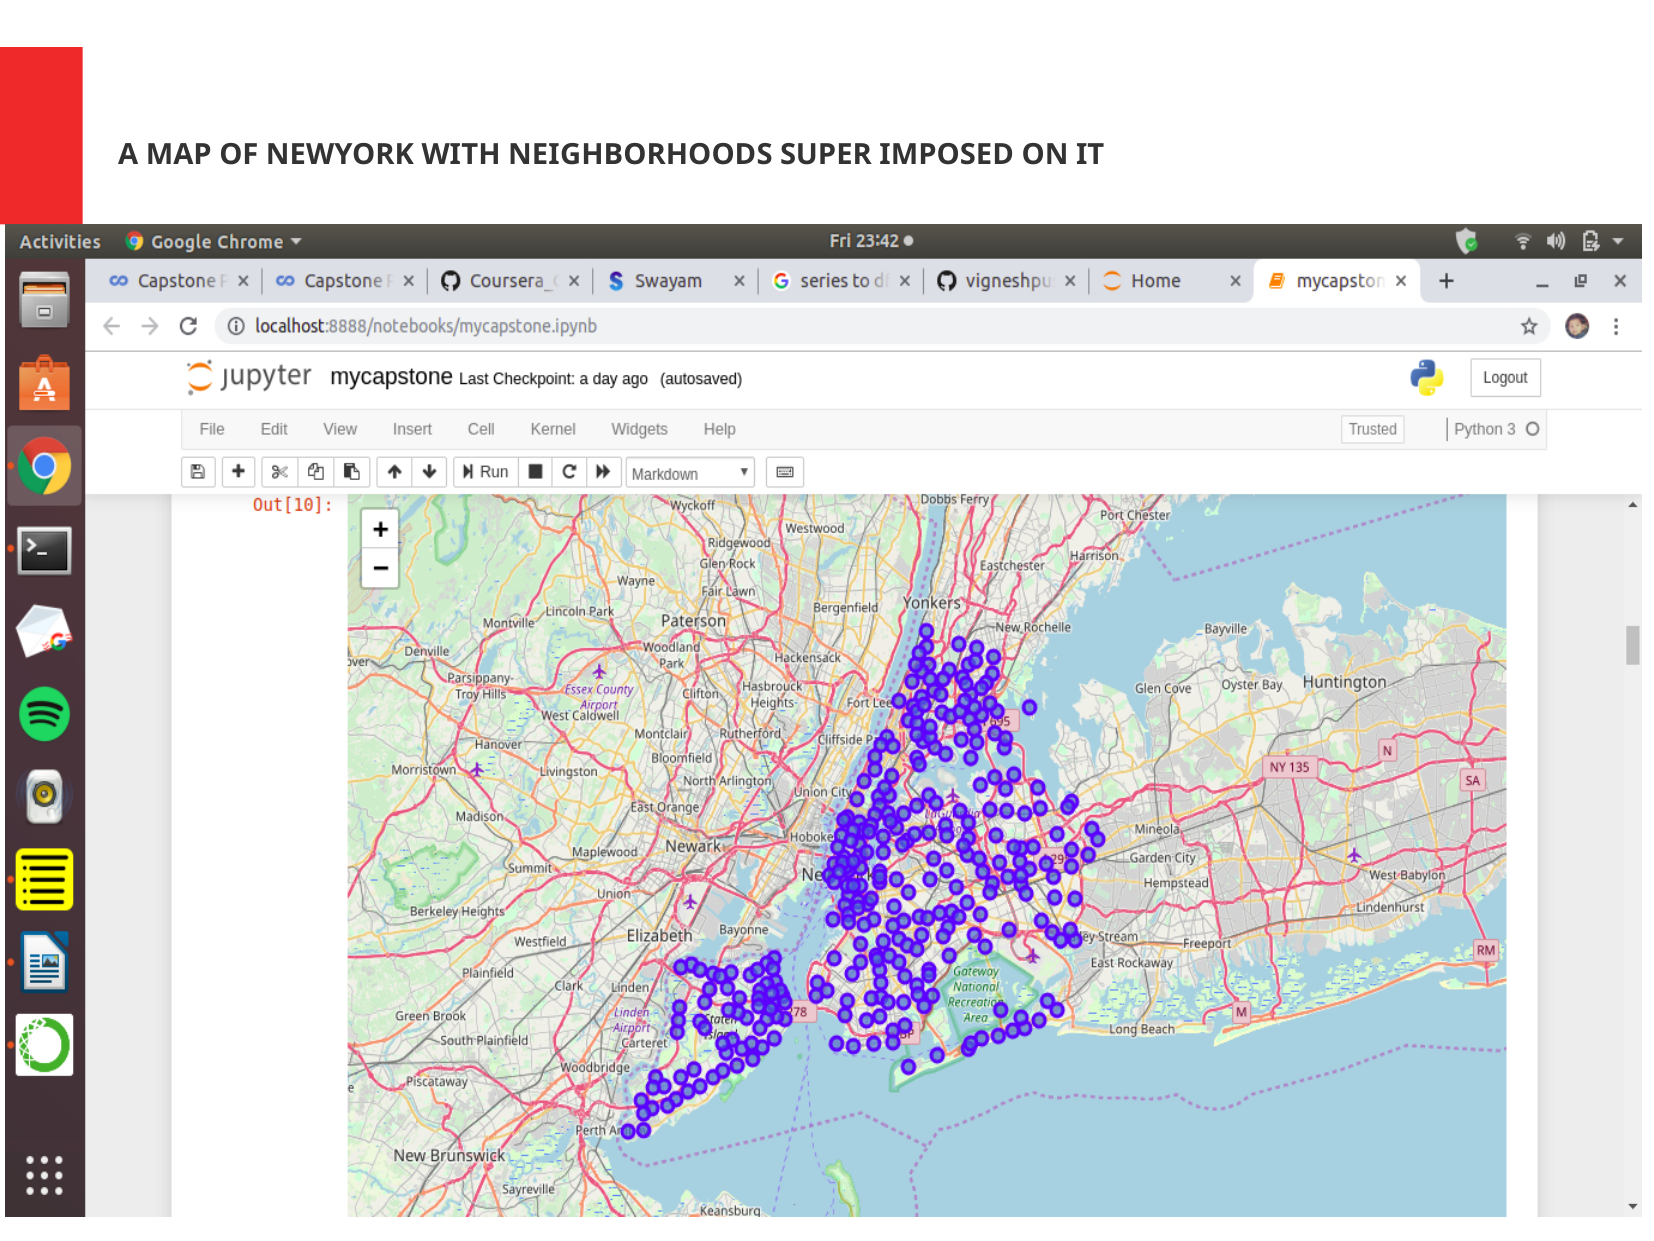

# A MAP OF NEWYORK WITH NEIGHBORHOODS SUPER IMPOSED ON IT
12